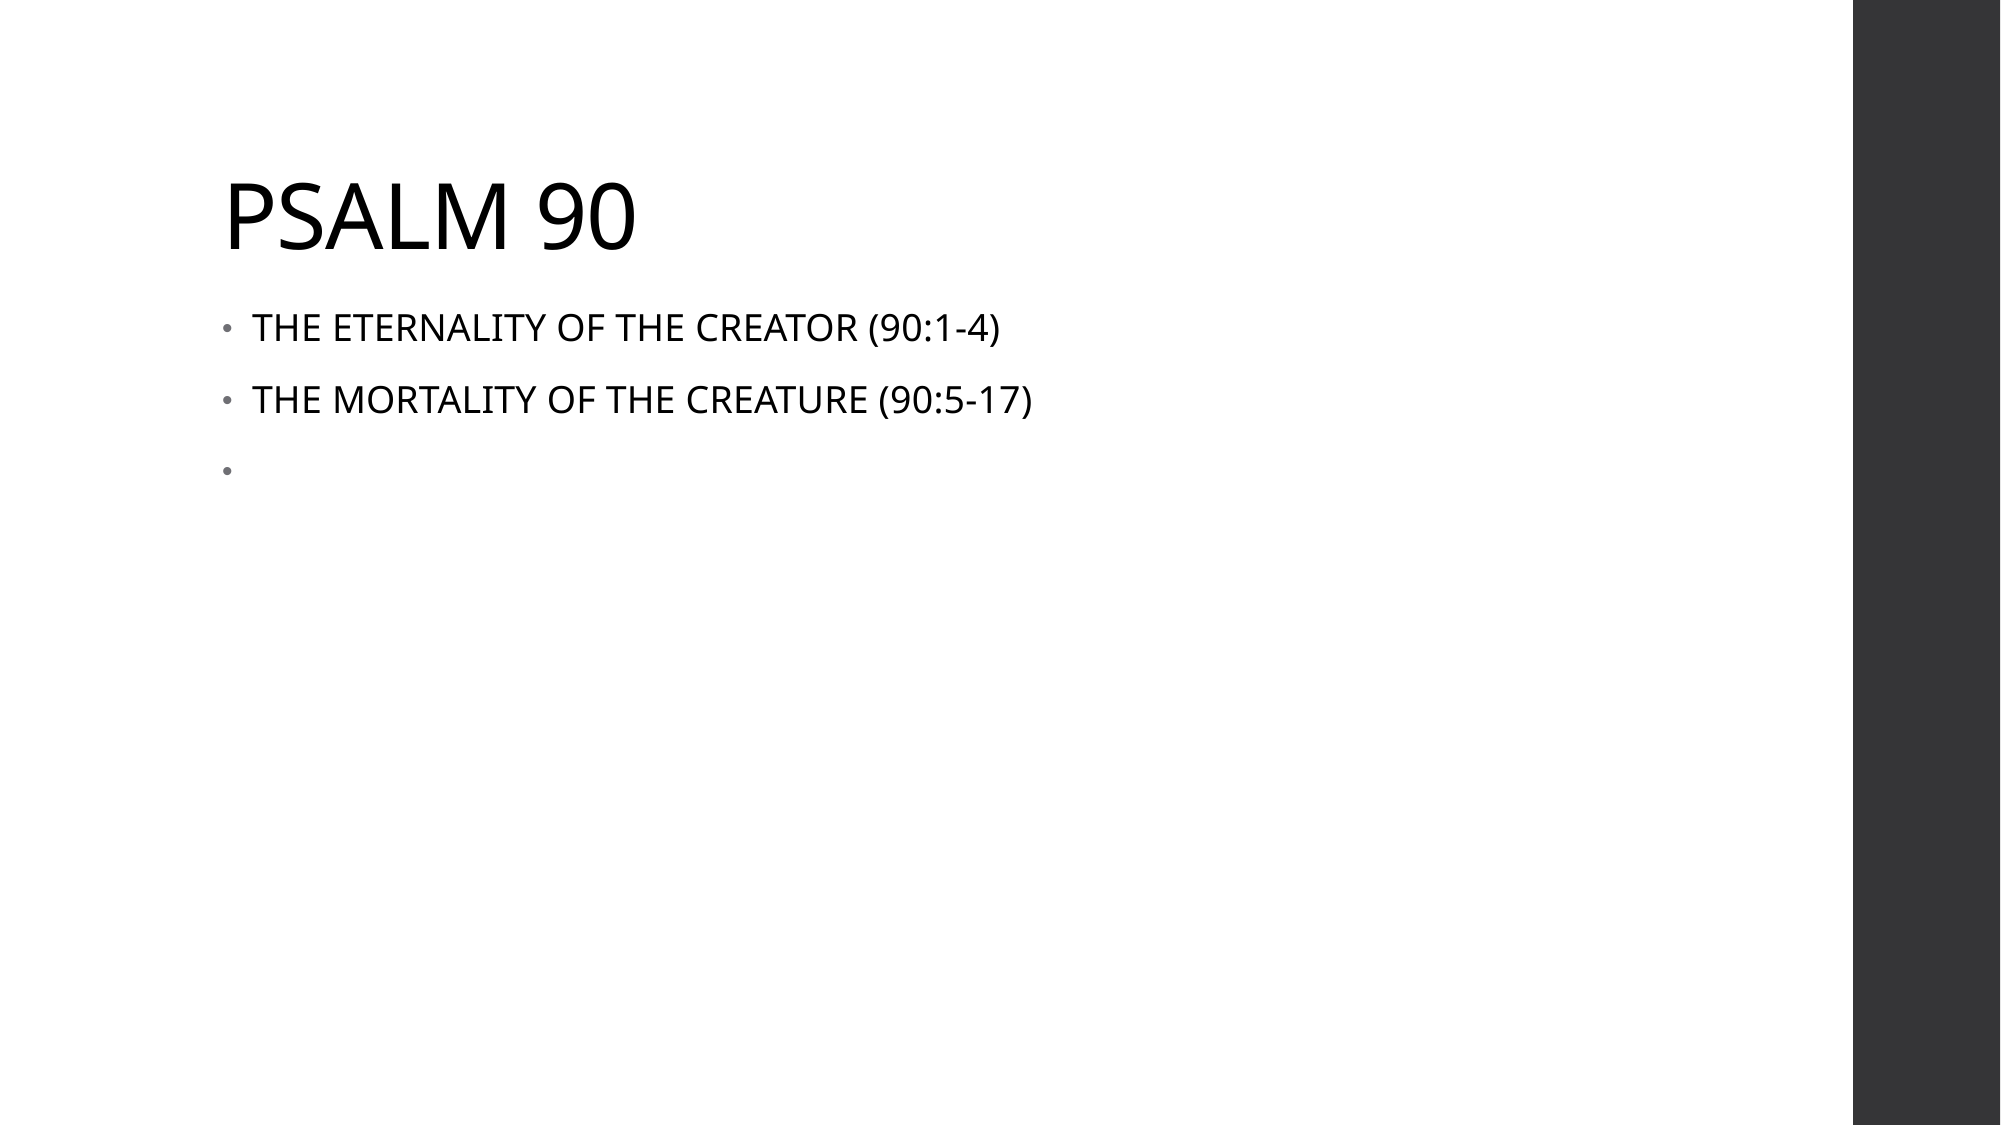

# PSALM 90
THE ETERNALITY OF THE CREATOR (90:1-4)
THE MORTALITY OF THE CREATURE (90:5-17)